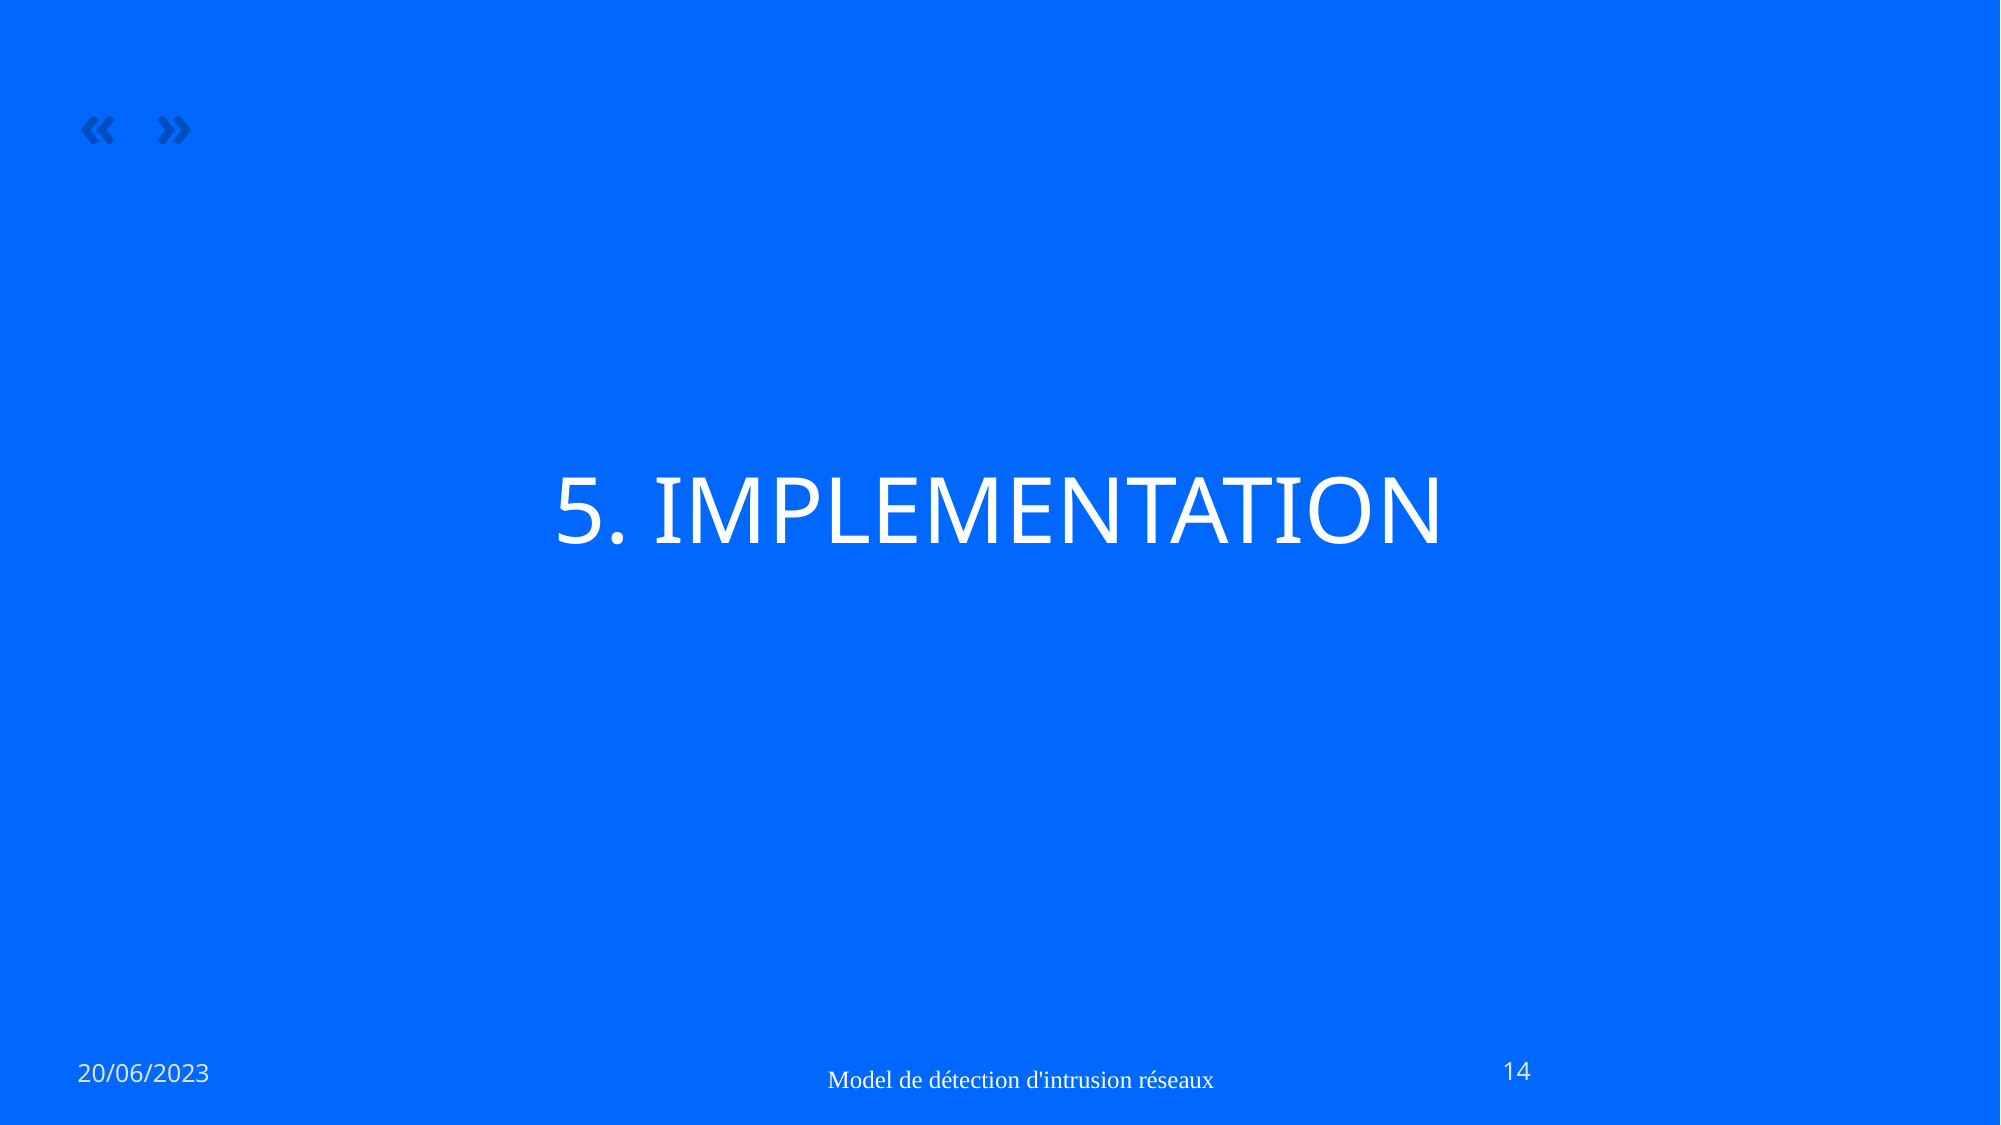

«
»
# 5. IMPLEMENTATION
20/06/2023
Model de détection d'intrusion réseaux